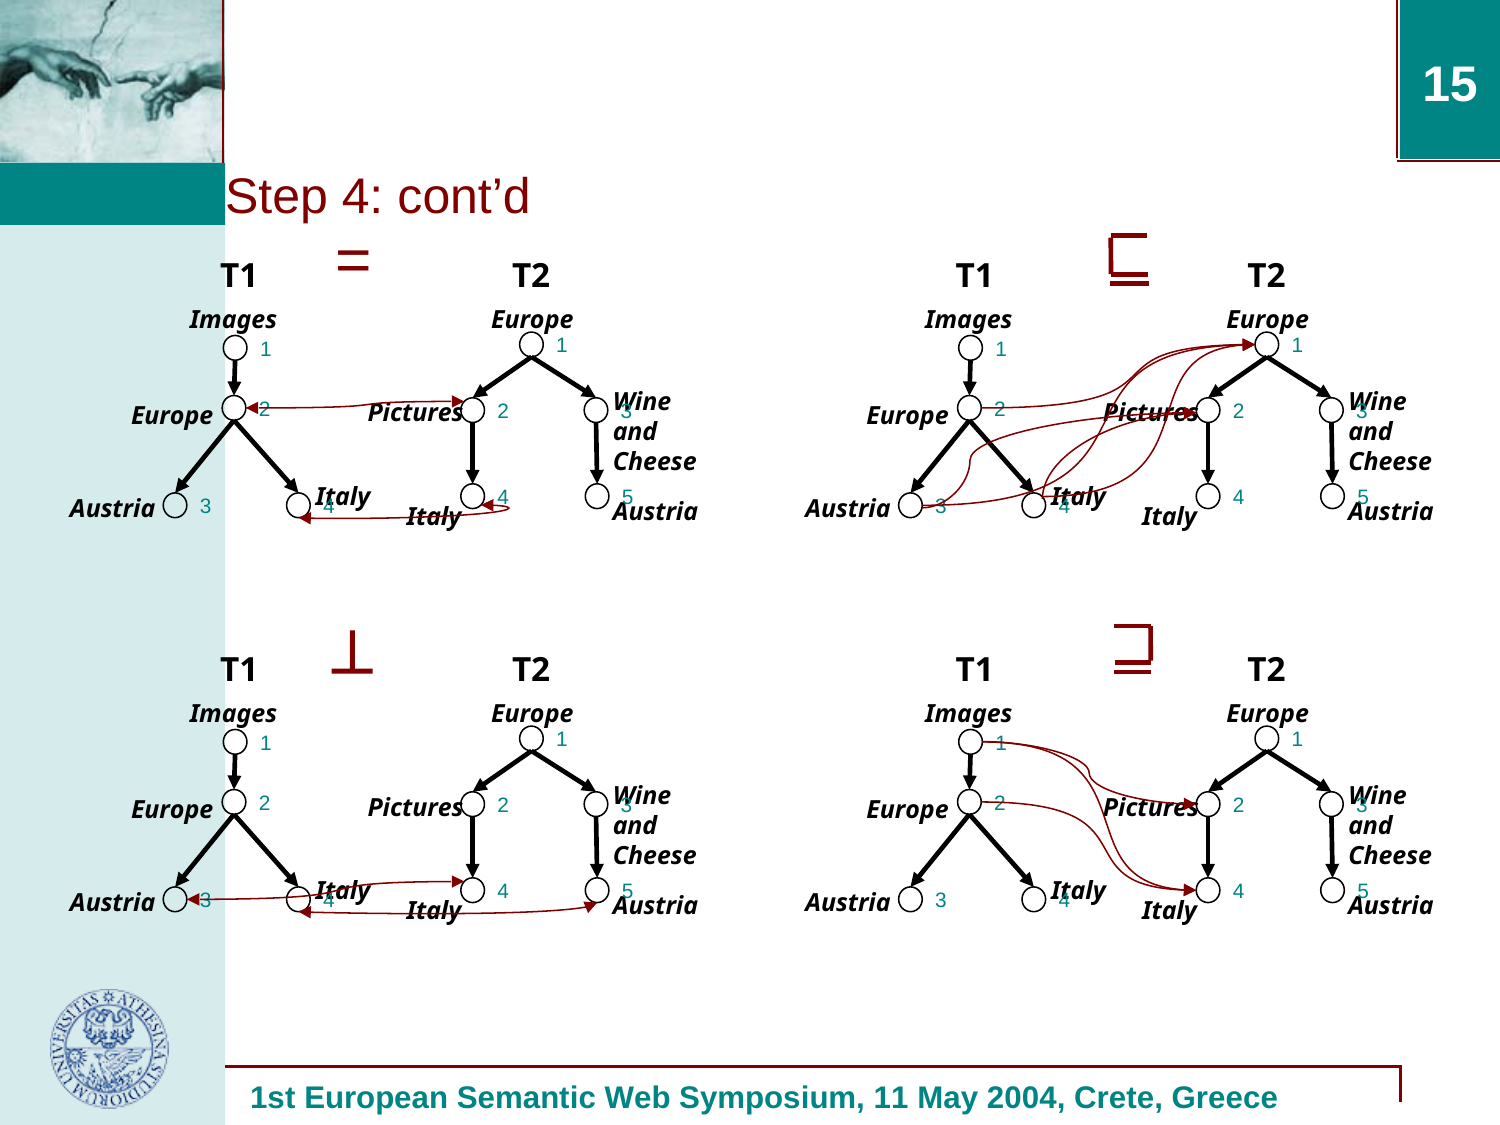

15
Step 4: cont’d
=
T1
T2
Europe
Images
1
1
Wine and
Cheese
 Pictures
Europe
2
2
3
Italy
4
5
 Austria
 Austria
 Italy
3
4
T1
T2
Europe
Images
1
1
Wine and
Cheese
 Pictures
Europe
2
2
3
Italy
4
5
 Austria
 Austria
 Italy
3
4

T1
T2
Europe
Images
1
1
Wine and
Cheese
 Pictures
Europe
2
2
3
Italy
4
5
 Austria
 Austria
 Italy
3
4
T1
T2
Europe
Images
1
1
Wine and
Cheese
 Pictures
Europe
2
2
3
Italy
4
5
 Austria
 Austria
 Italy
3
4